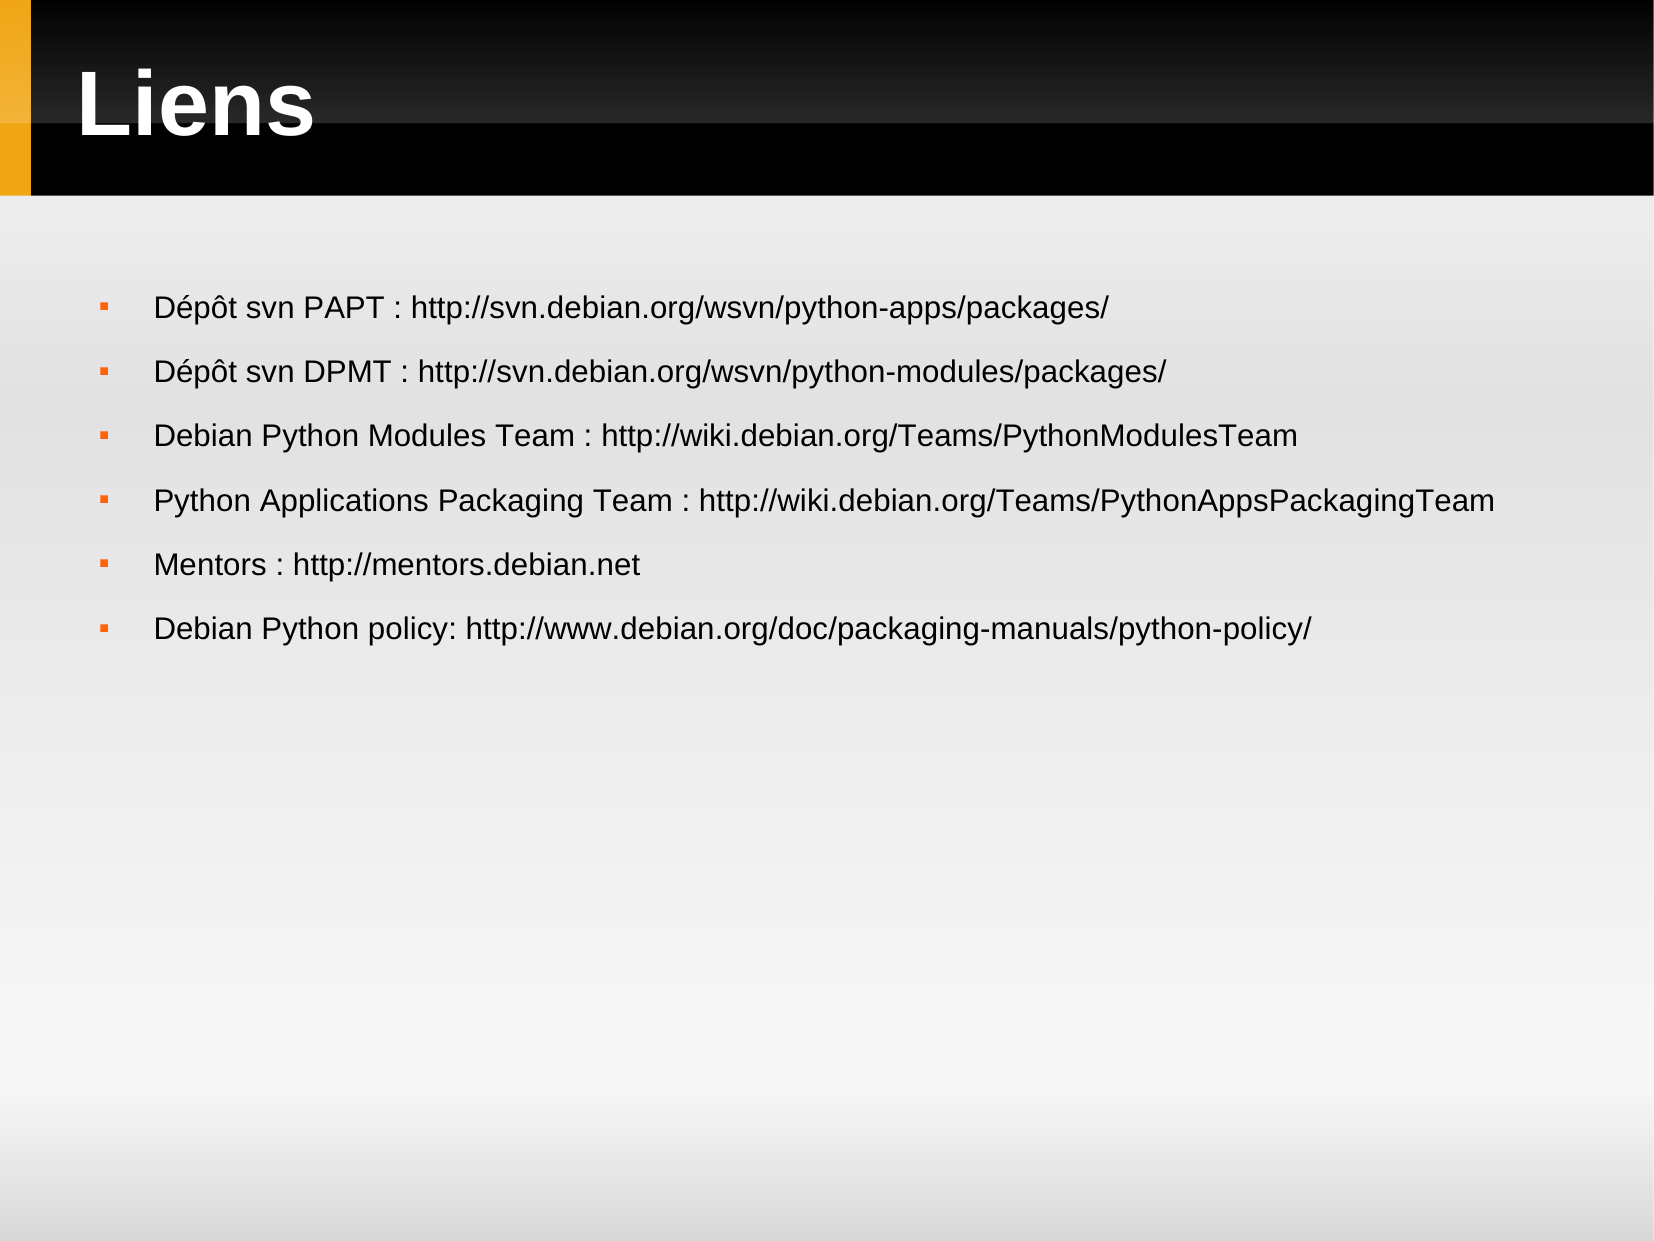

# Liens
Dépôt svn PAPT : http://svn.debian.org/wsvn/python-apps/packages/
Dépôt svn DPMT : http://svn.debian.org/wsvn/python-modules/packages/
Debian Python Modules Team : http://wiki.debian.org/Teams/PythonModulesTeam
Python Applications Packaging Team : http://wiki.debian.org/Teams/PythonAppsPackagingTeam
Mentors : http://mentors.debian.net
Debian Python policy: http://www.debian.org/doc/packaging-manuals/python-policy/